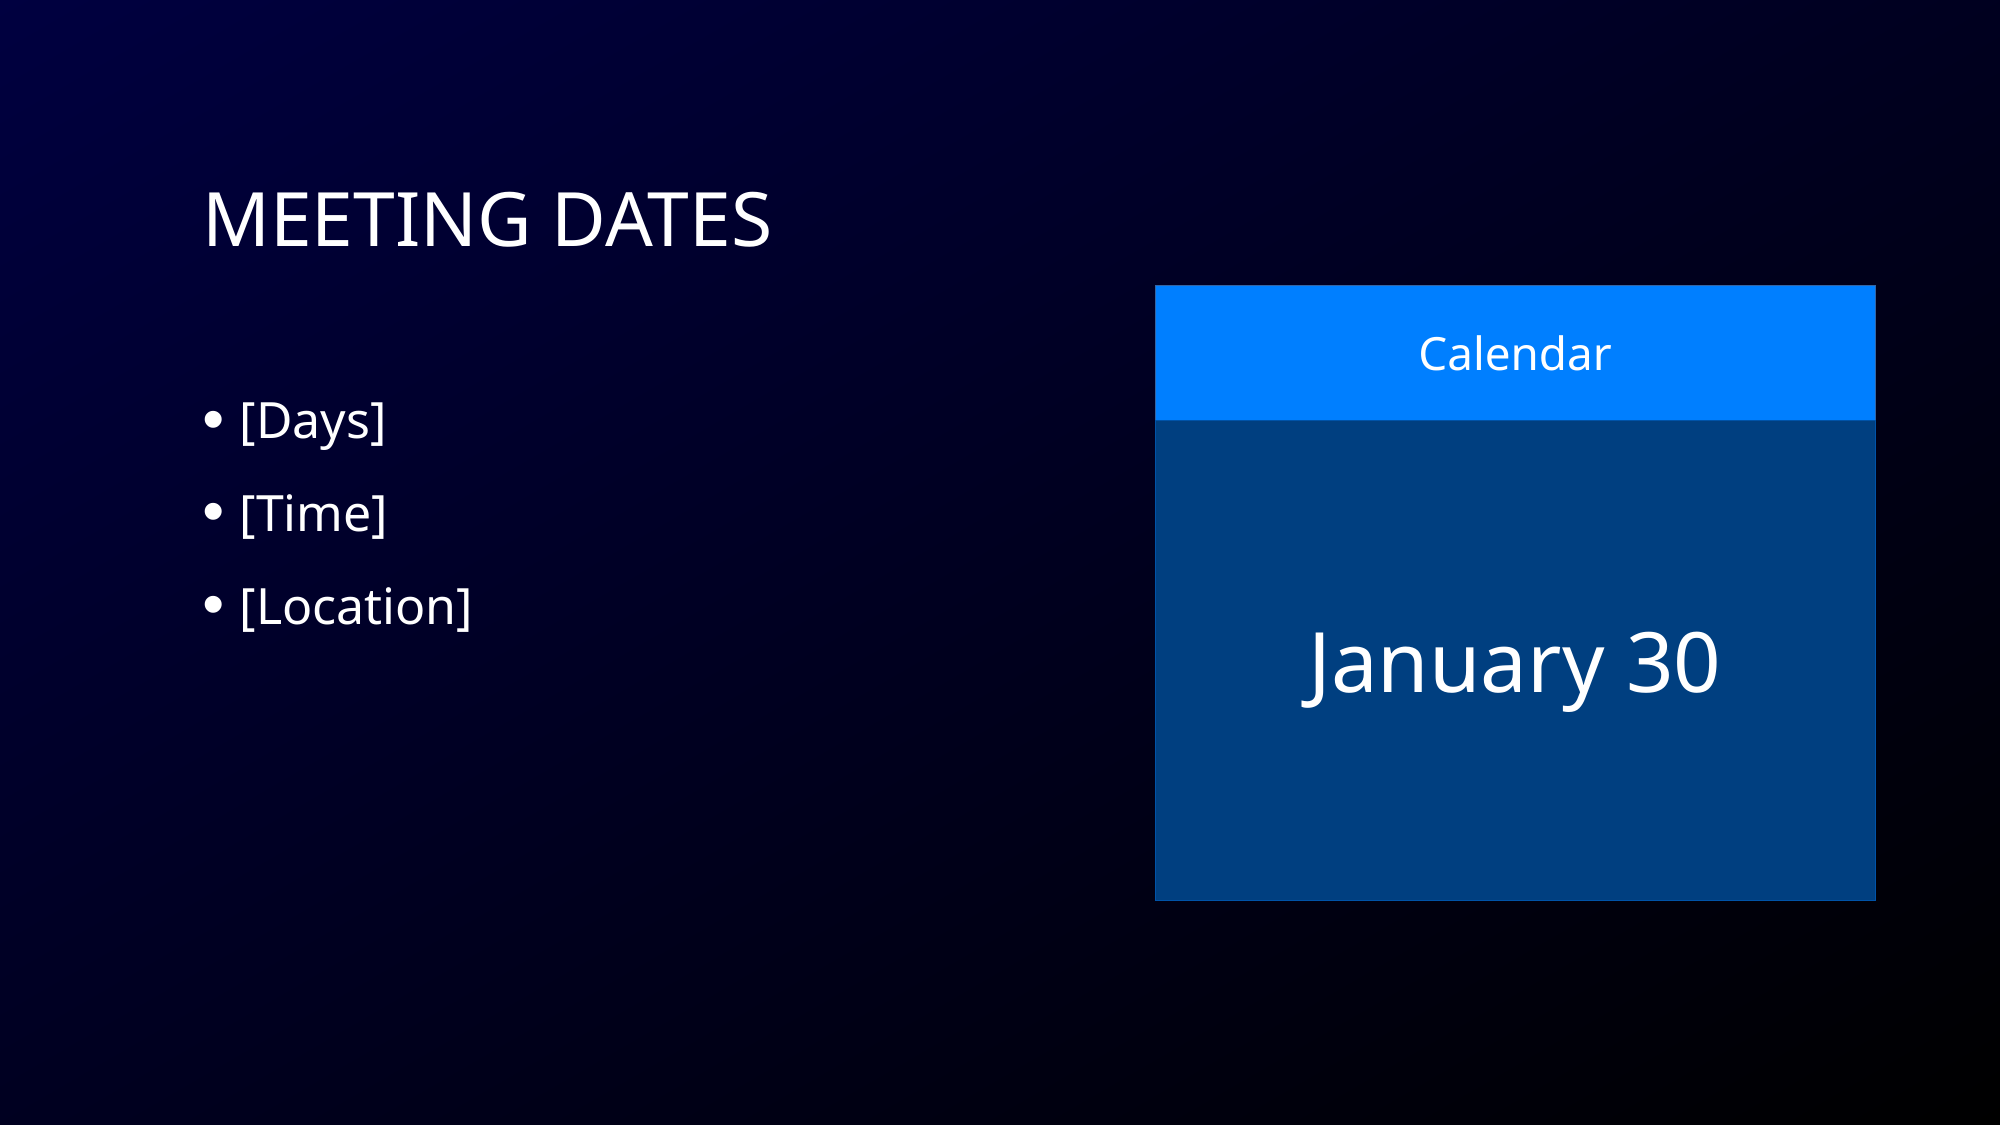

# Meeting dates
Calendar
[Days]
[Time]
[Location]
January 30